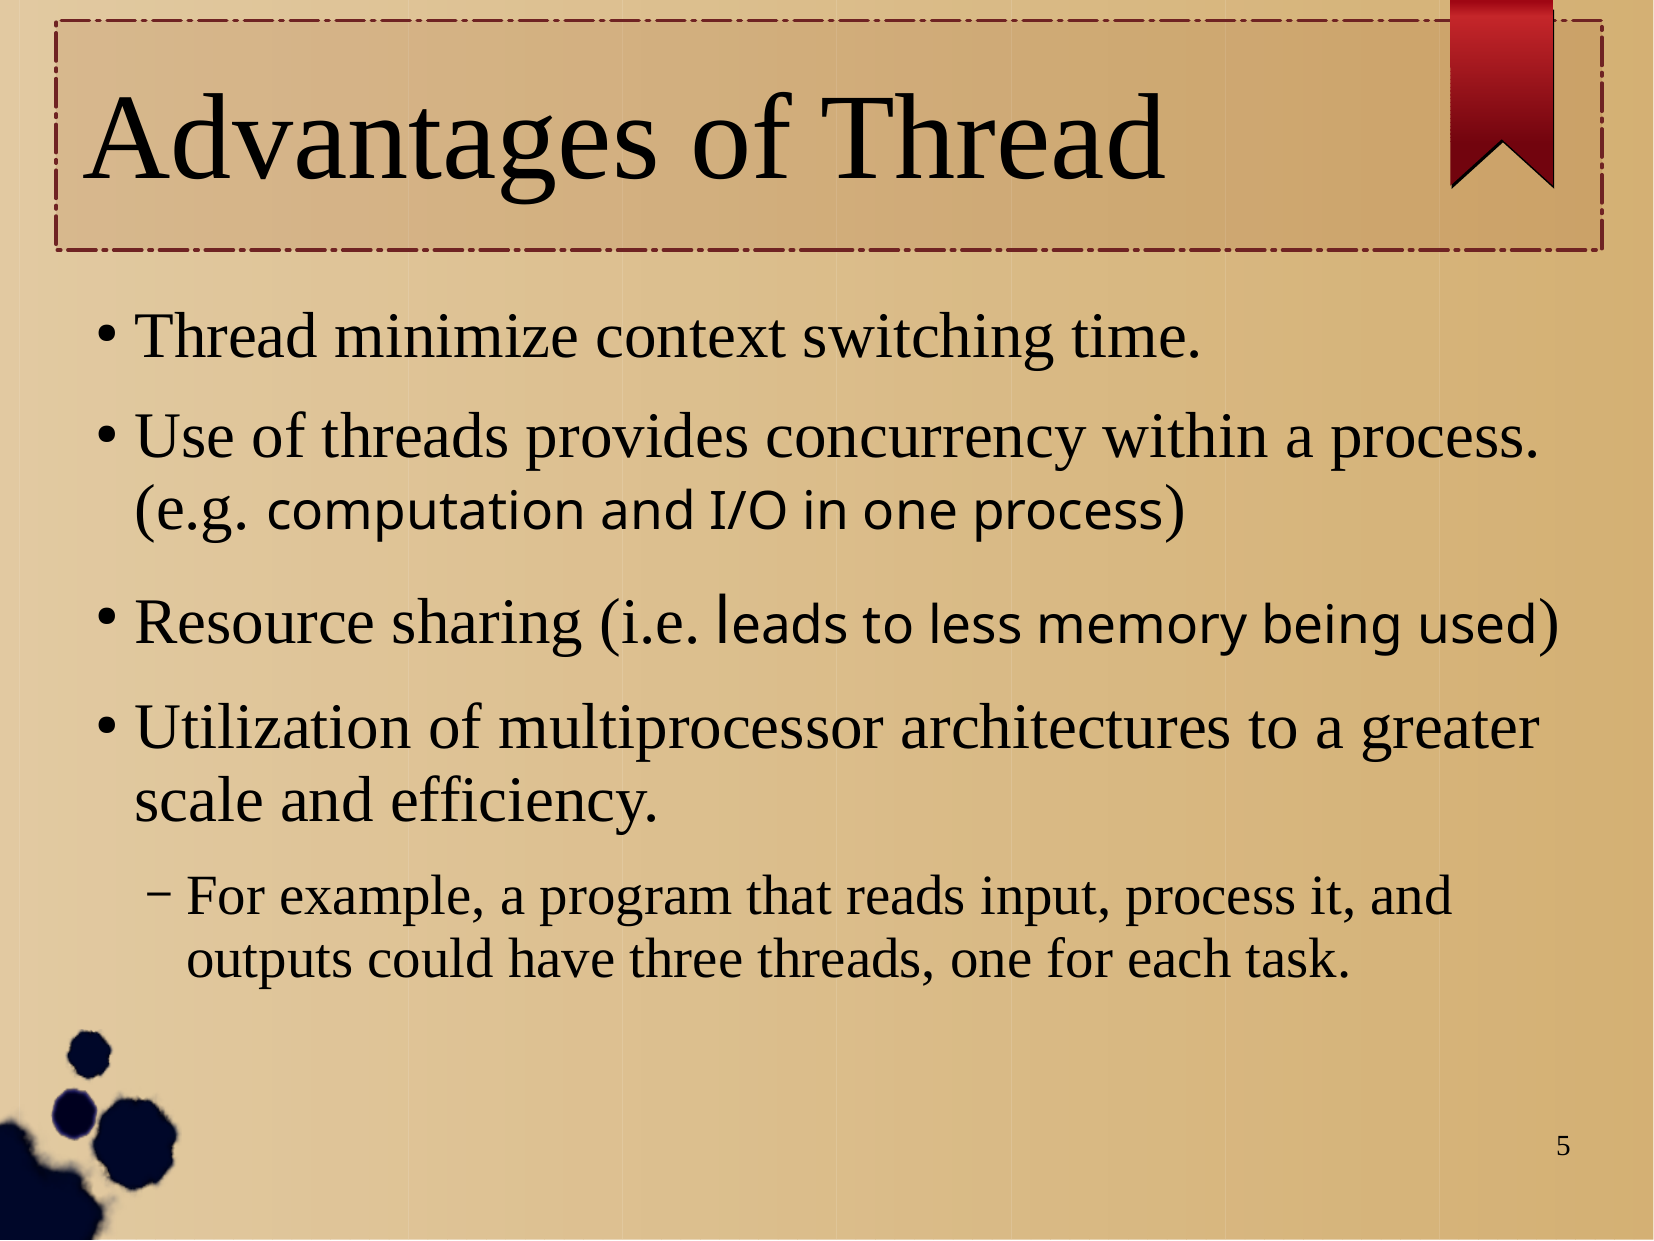

# Advantages of Thread
Thread minimize context switching time.
Use of threads provides concurrency within a process. (e.g. computation and I/O in one process)
Resource sharing (i.e. leads to less memory being used)
Utilization of multiprocessor architectures to a greater scale and efficiency.
For example, a program that reads input, process it, and outputs could have three threads, one for each task.
5